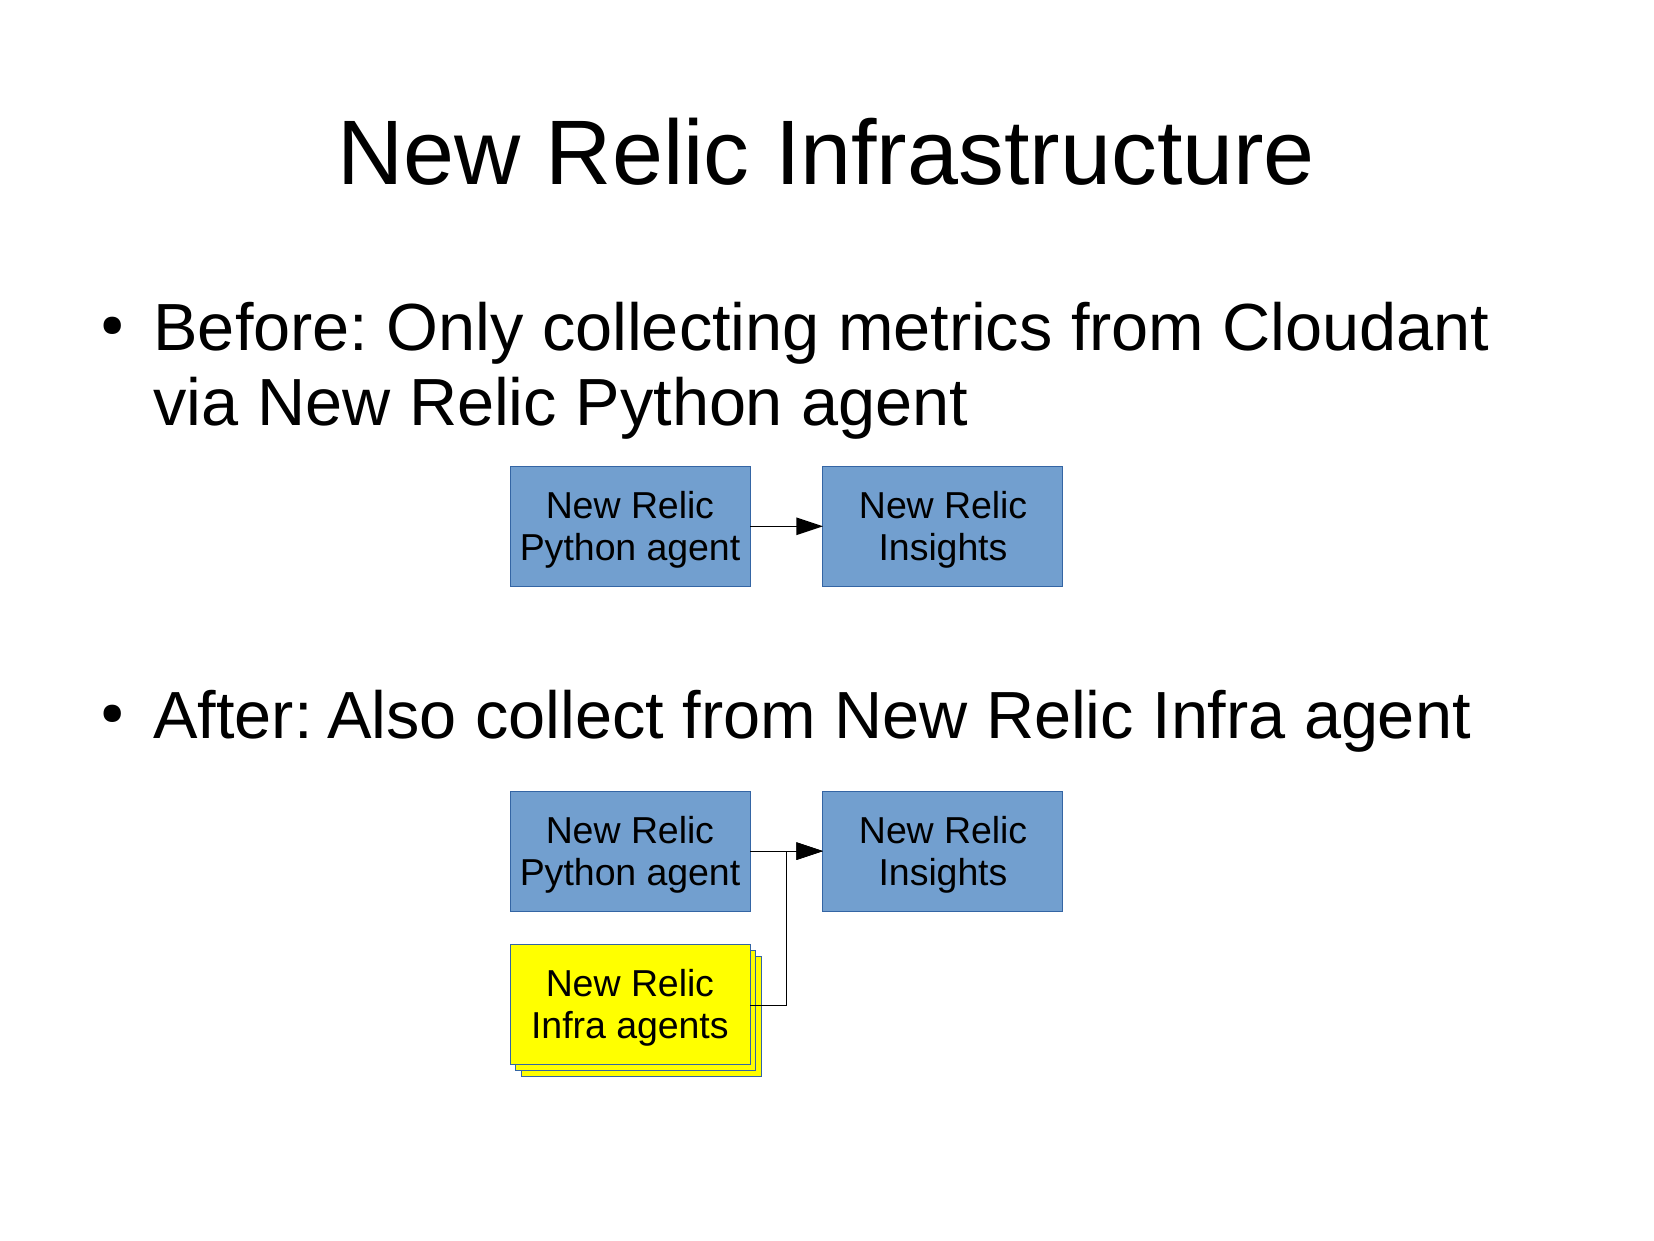

# New Relic Infrastructure
Before: Only collecting metrics from Cloudant via New Relic Python agent
After: Also collect from New Relic Infra agent
New Relic
Python agent
New Relic
Insights
New Relic
Python agent
New Relic
Insights
New Relic
Infra agents
New Relic
Infra agent
New Relic
Infra agent